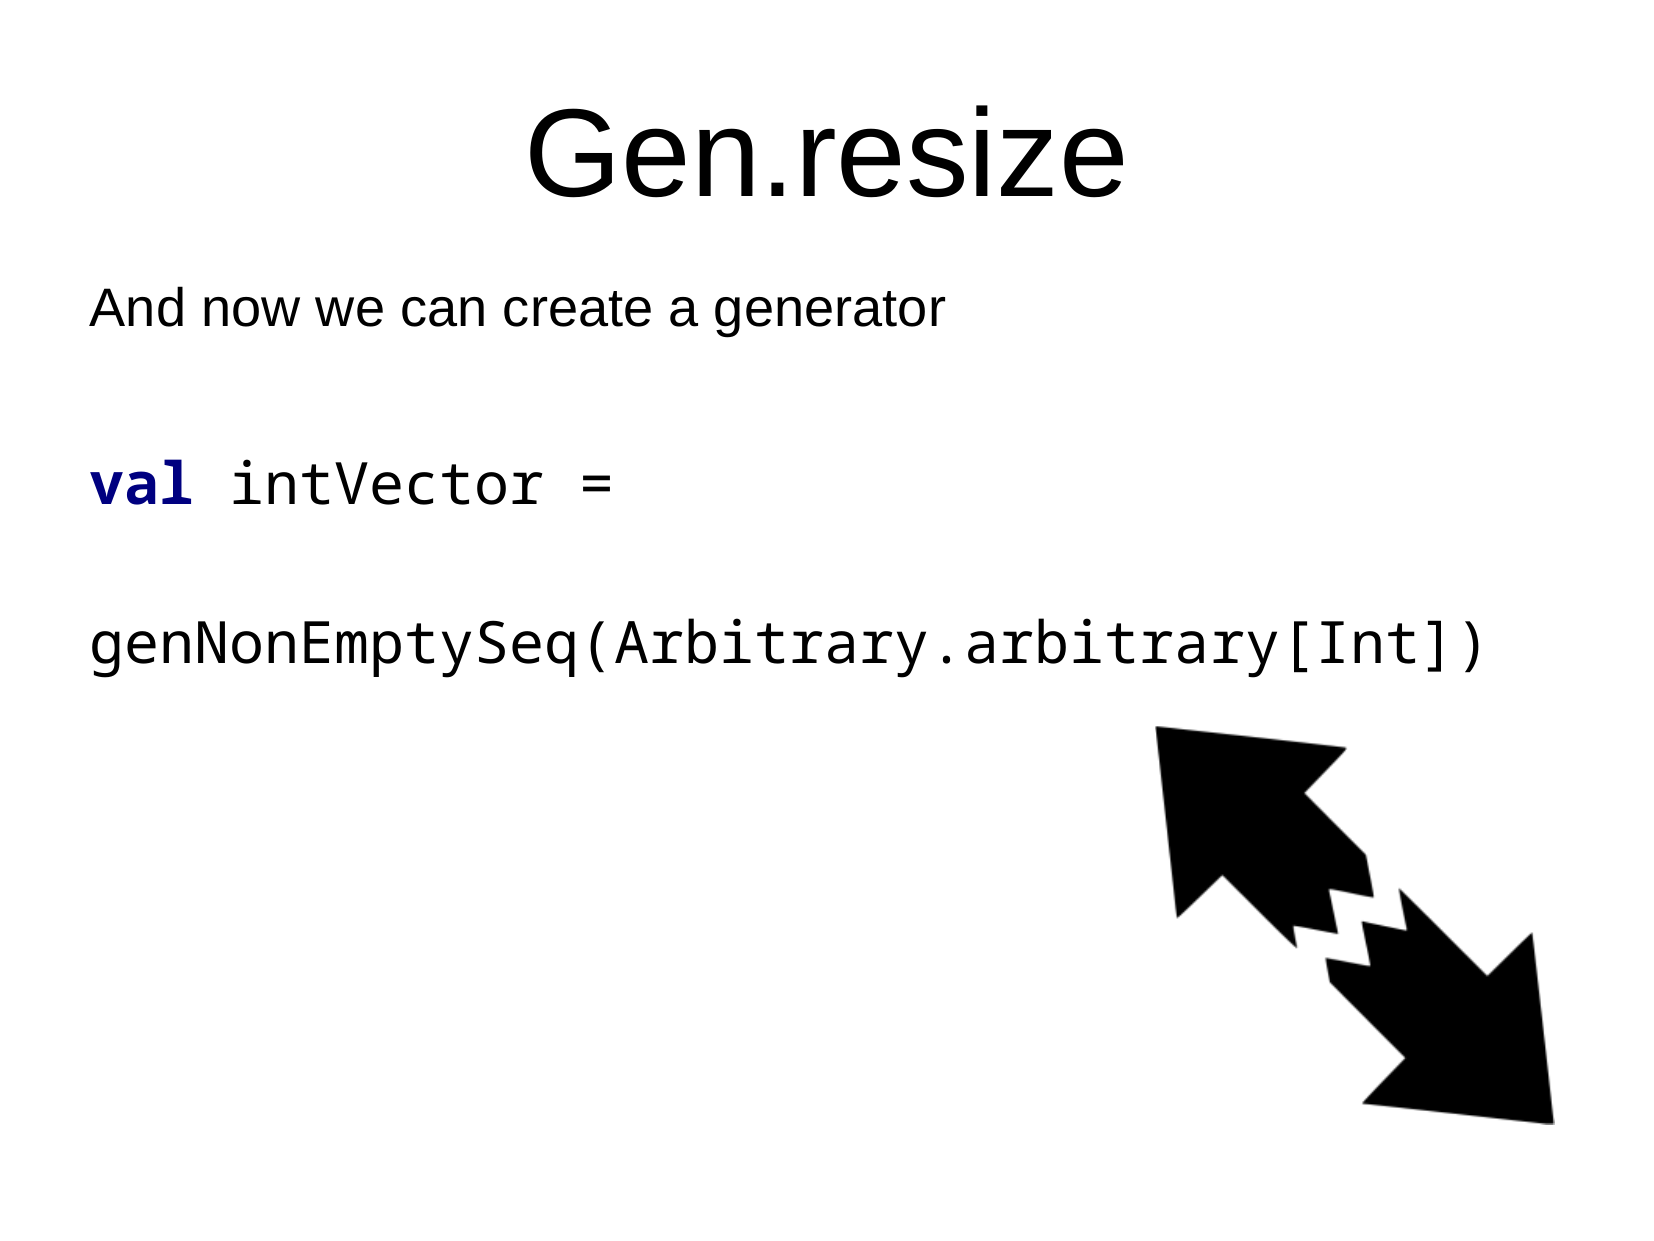

# Gen.resize
And now we can create a generator
val intVector =
 genNonEmptySeq(Arbitrary.arbitrary[Int])